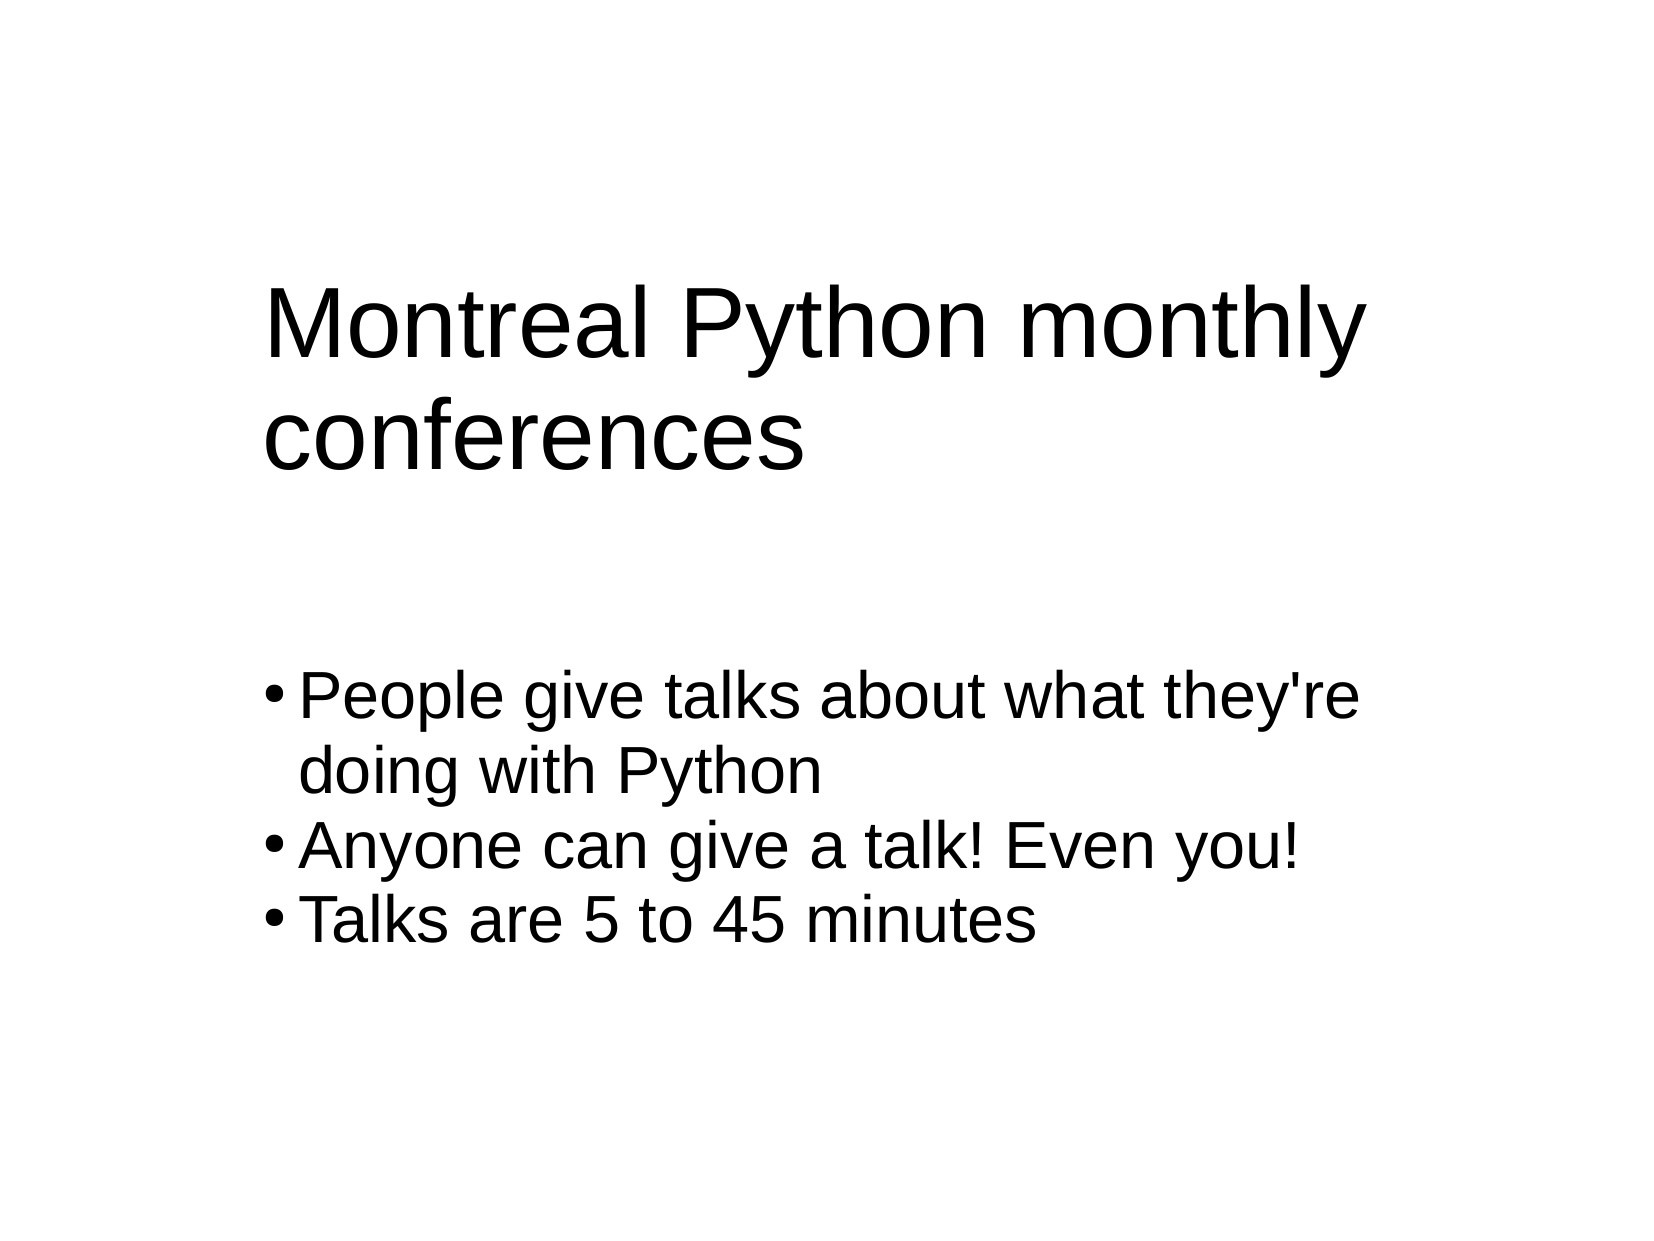

Montreal Python monthly conferences
People give talks about what they're doing with Python
Anyone can give a talk! Even you!
Talks are 5 to 45 minutes